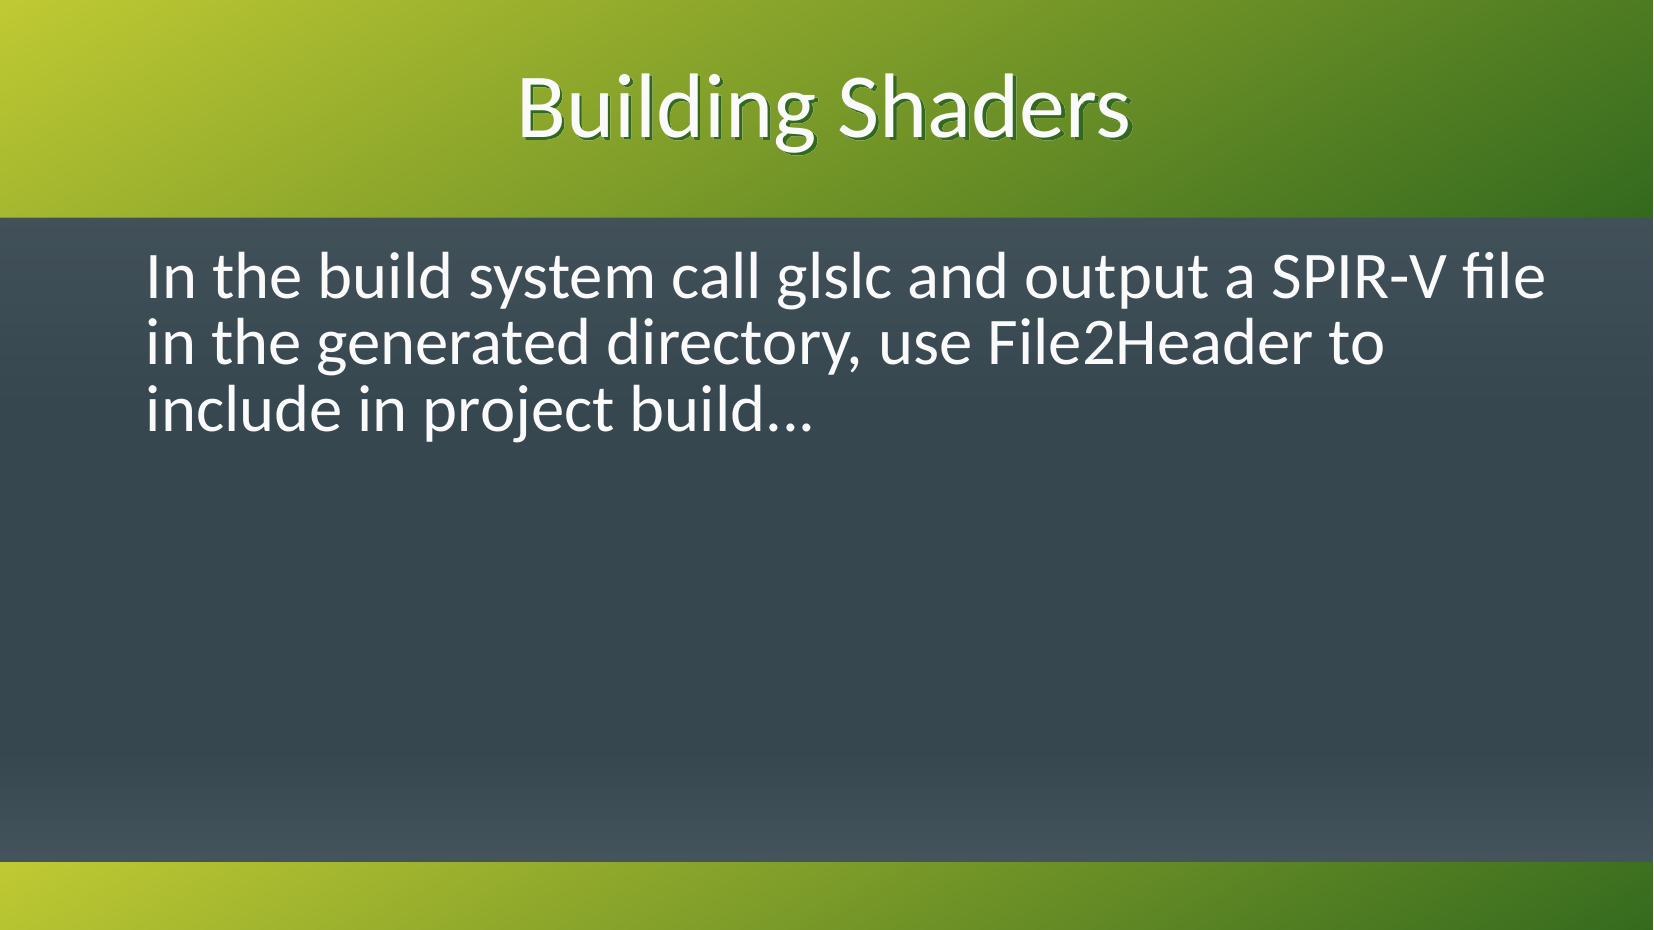

# Building Shaders
In the build system call glslc and output a SPIR-V file in the generated directory, use File2Header to include in project build...